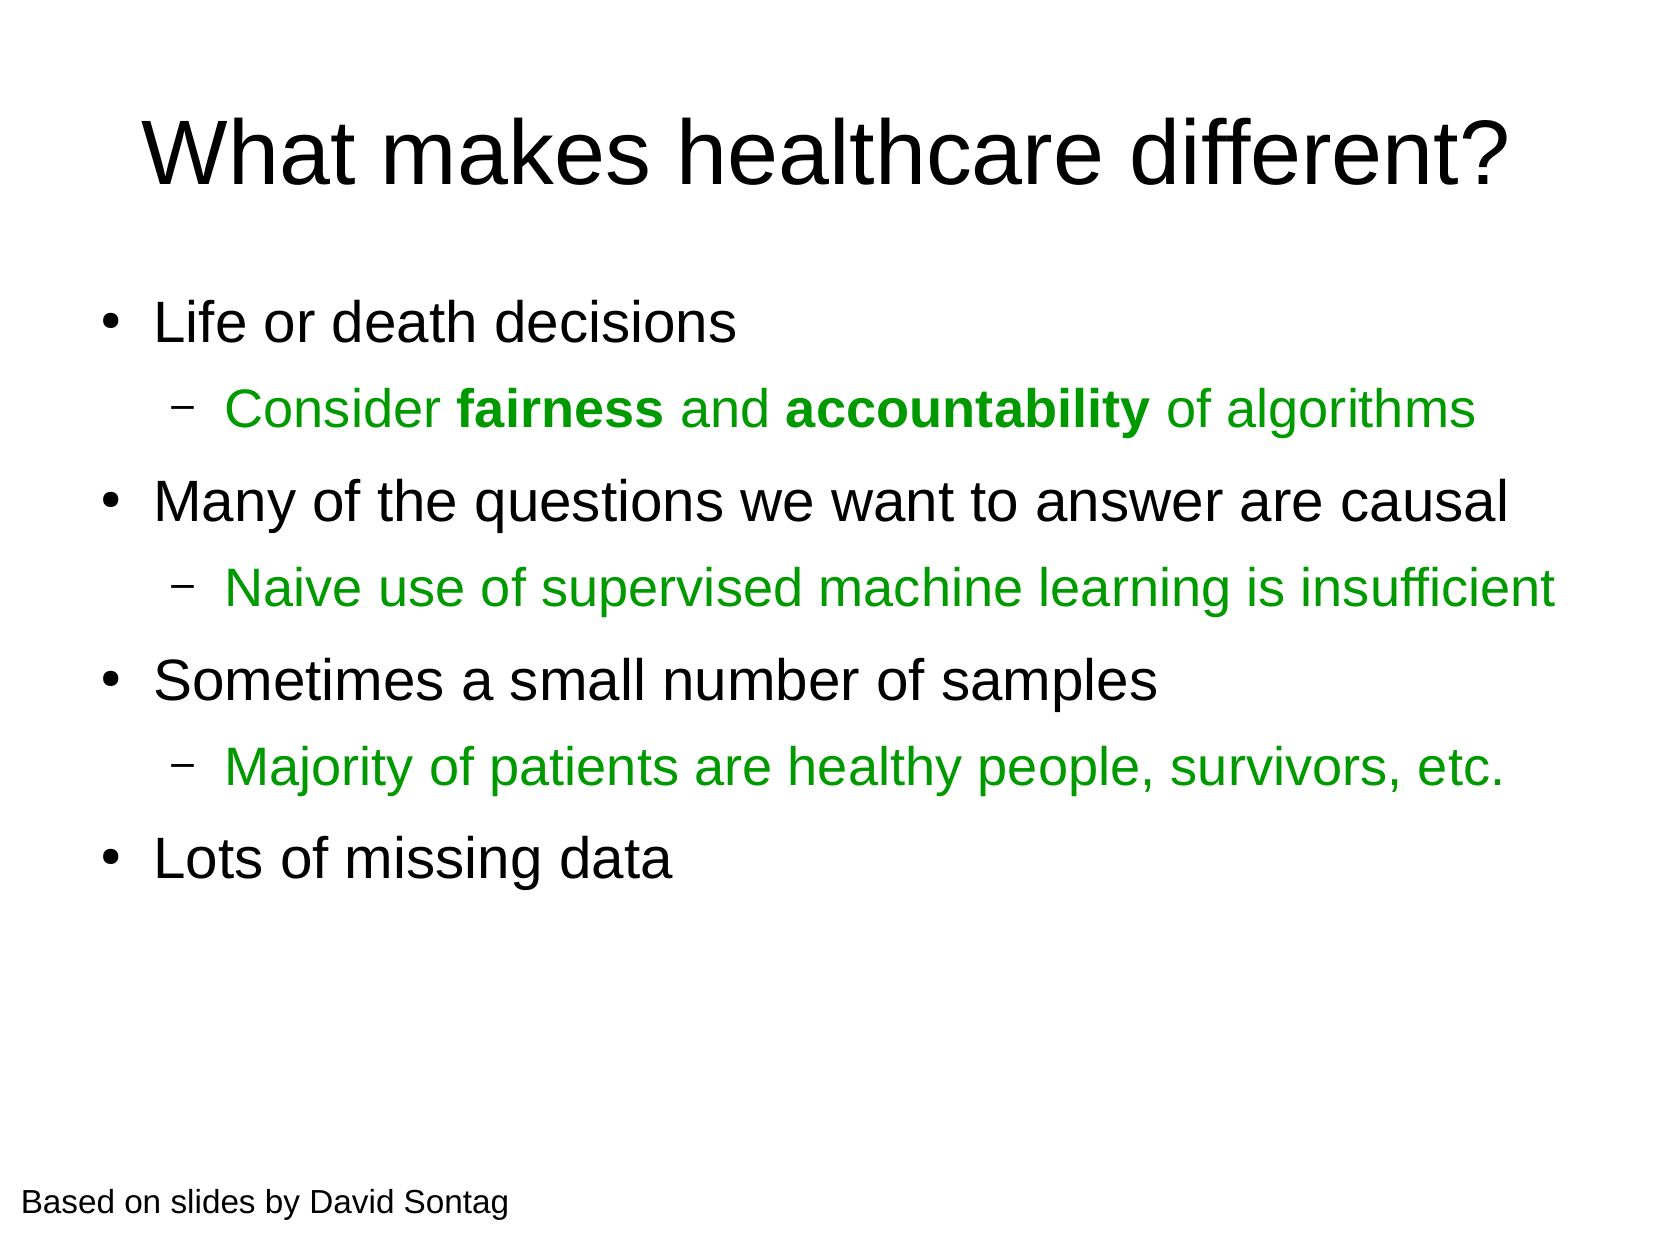

# What makes healthcare different?
Life or death decisions
Consider fairness and accountability of algorithms
Many of the questions we want to answer are causal
Naive use of supervised machine learning is insufficient
Sometimes a small number of samples
Majority of patients are healthy people, survivors, etc.
Lots of missing data
Based on slides by David Sontag